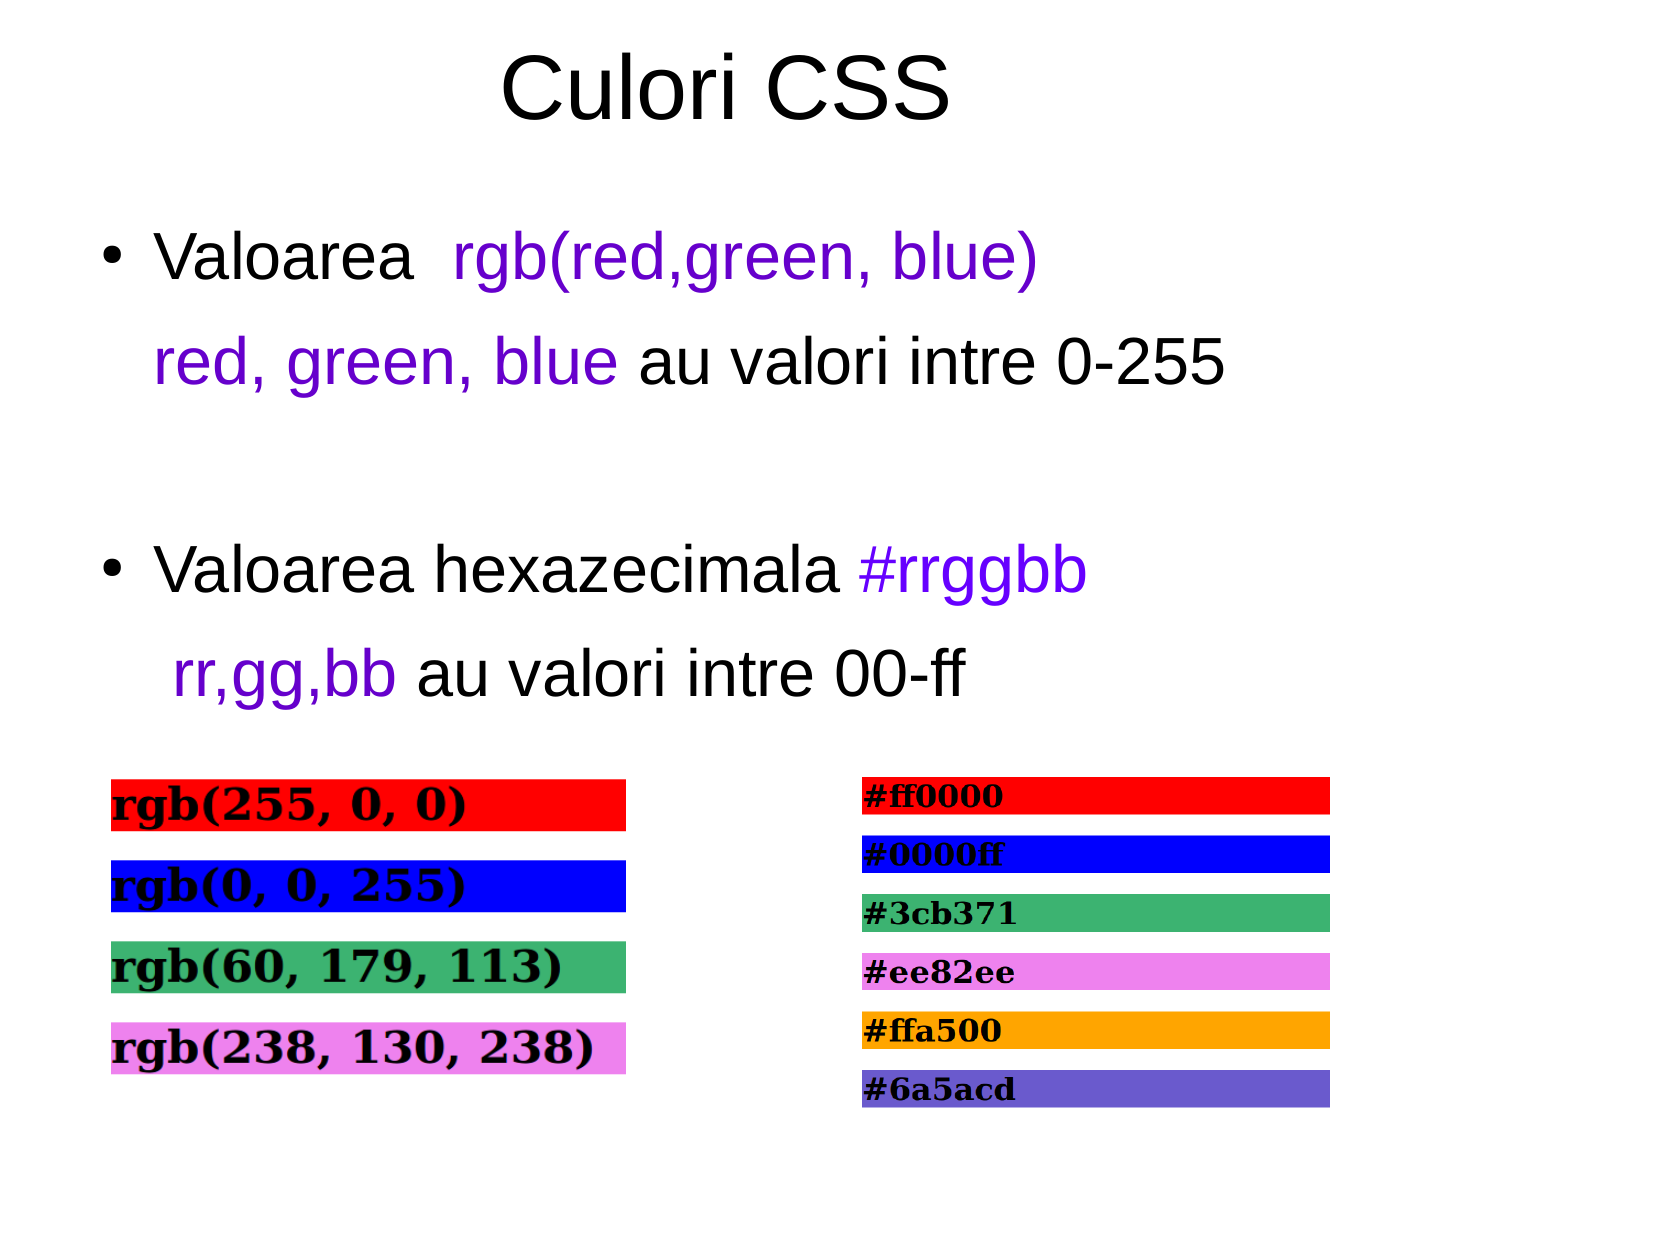

# Culori CSS
Valoarea rgb(red,green, blue)
red, green, blue au valori intre 0-255
Valoarea hexazecimala #rrggbb
 rr,gg,bb au valori intre 00-ff